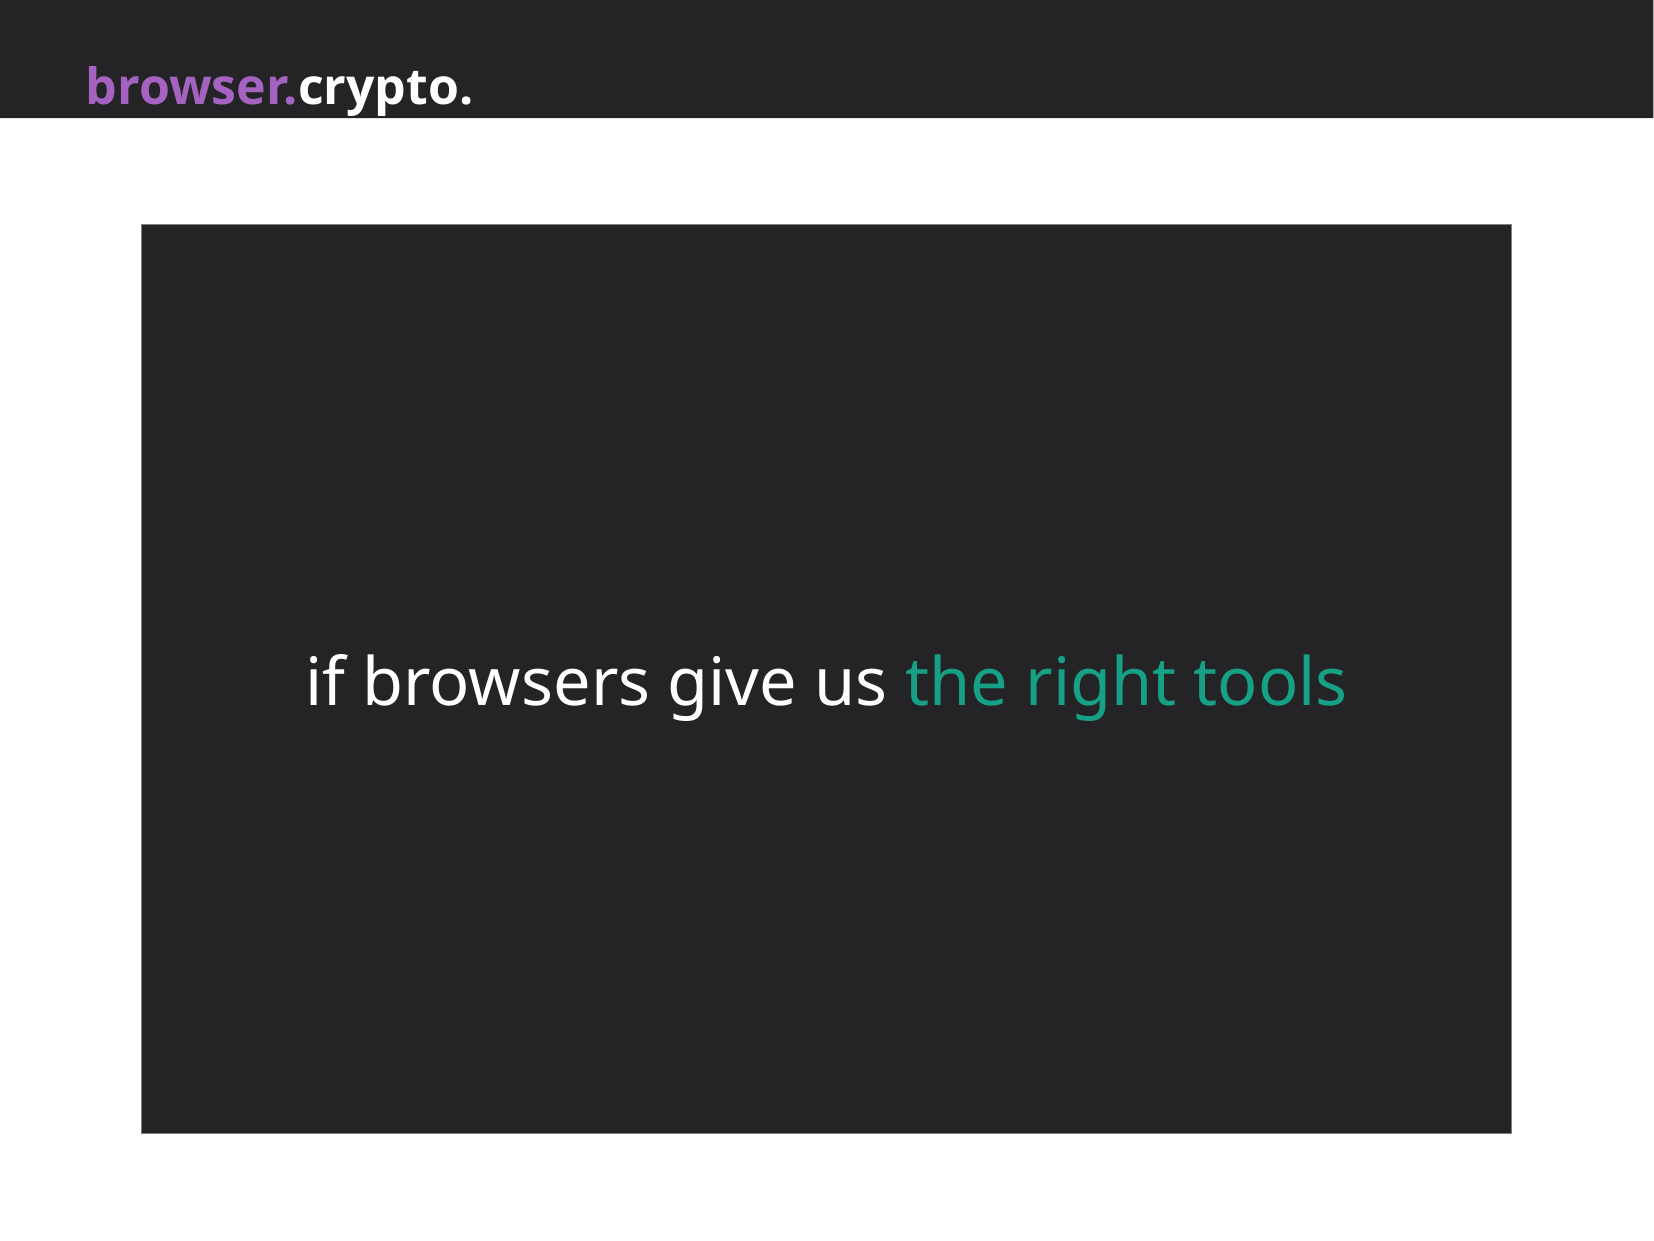

browser.crypto.
if browsers give us the right tools